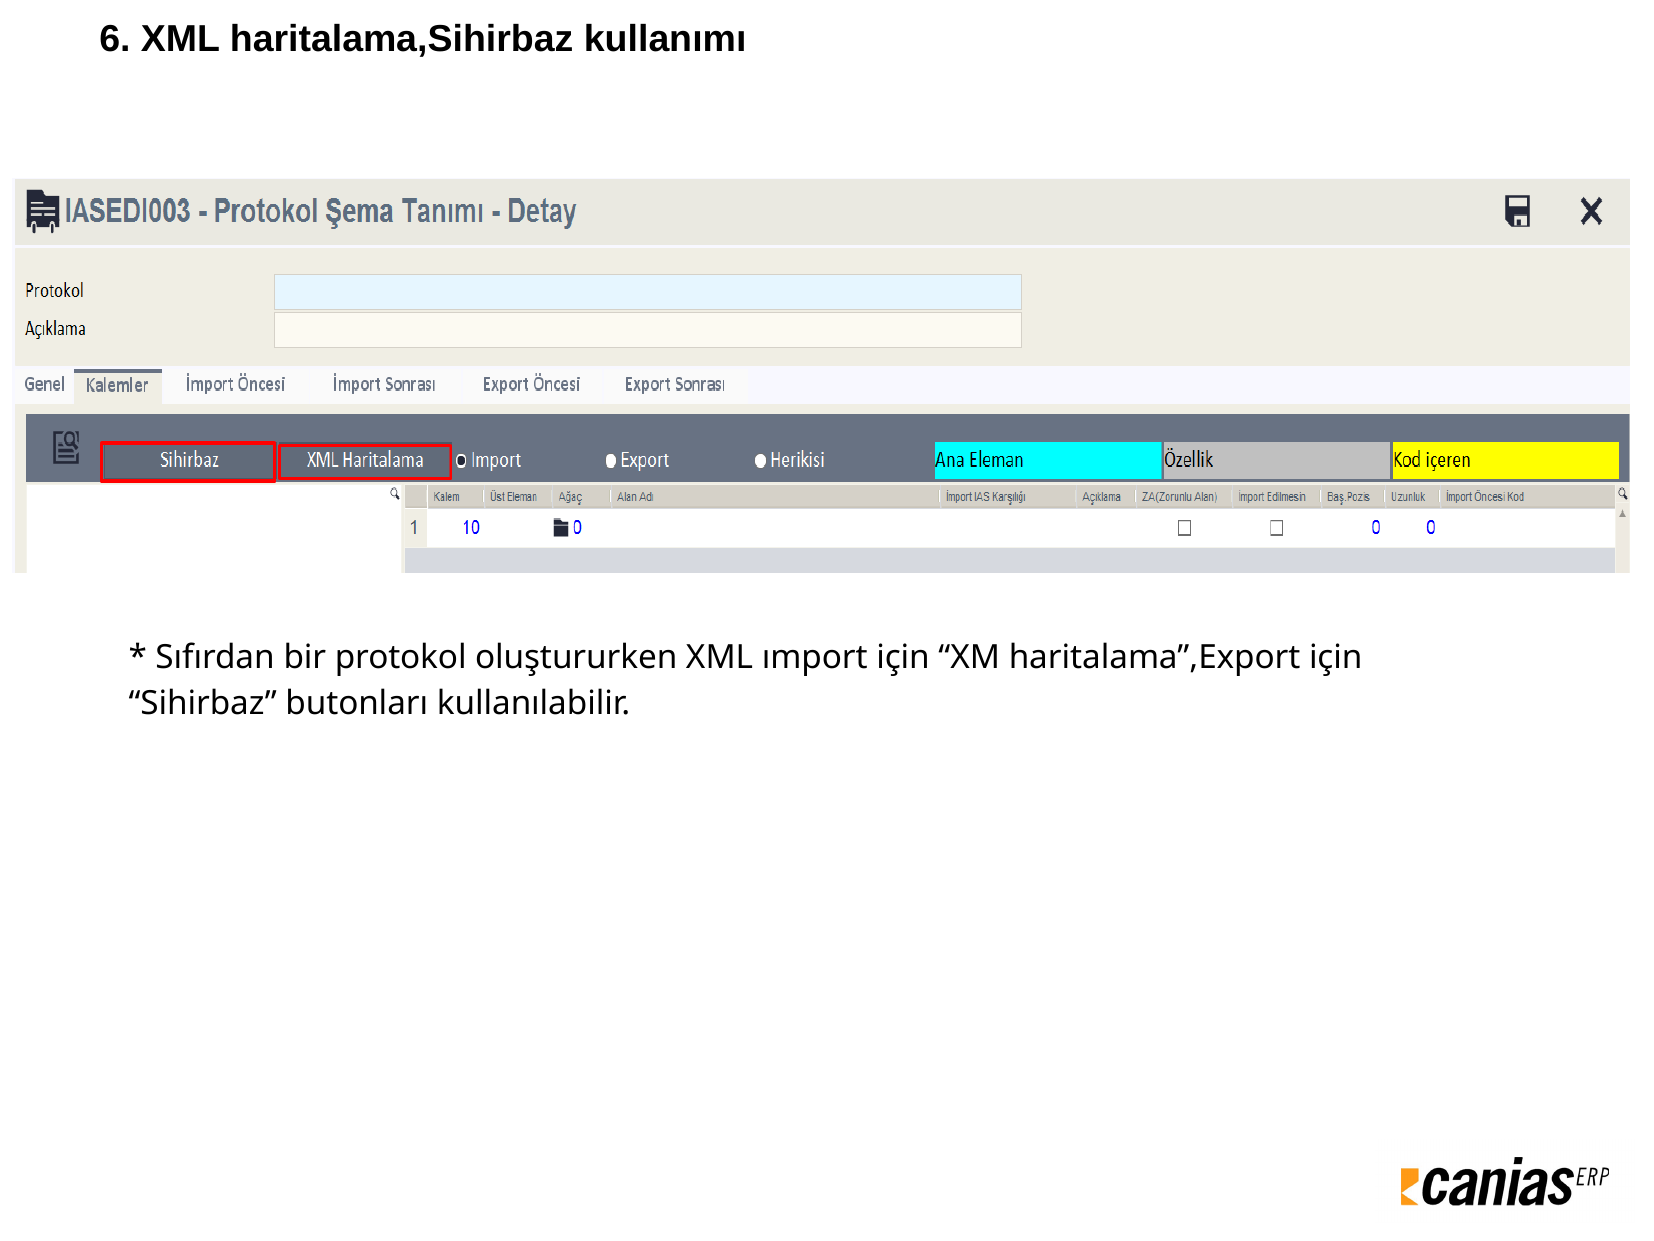

6. XML haritalama,Sihirbaz kullanımı
* Sıfırdan bir protokol oluştururken XML ımport için “XM haritalama”,Export için “Sihirbaz” butonları kullanılabilir.